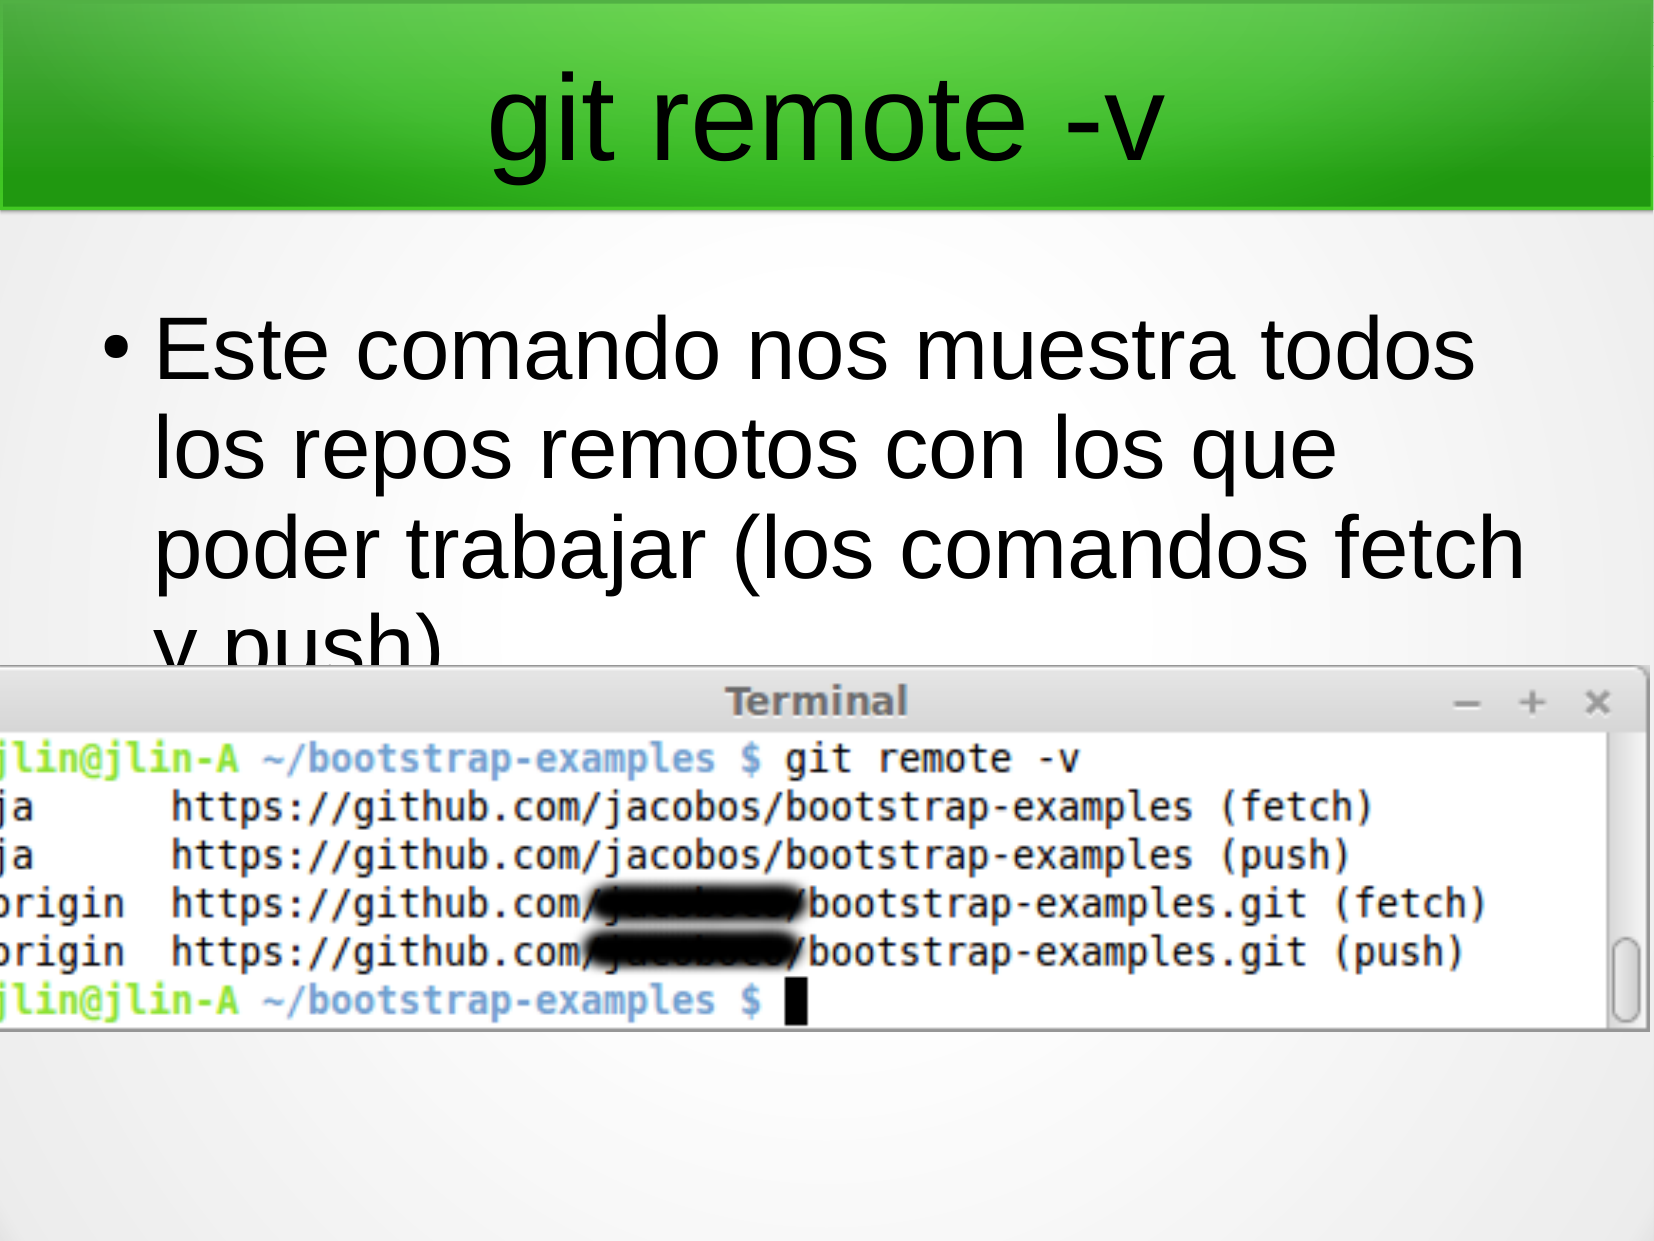

# git remote -v
Este comando nos muestra todos los repos remotos con los que poder trabajar (los comandos fetch y push)